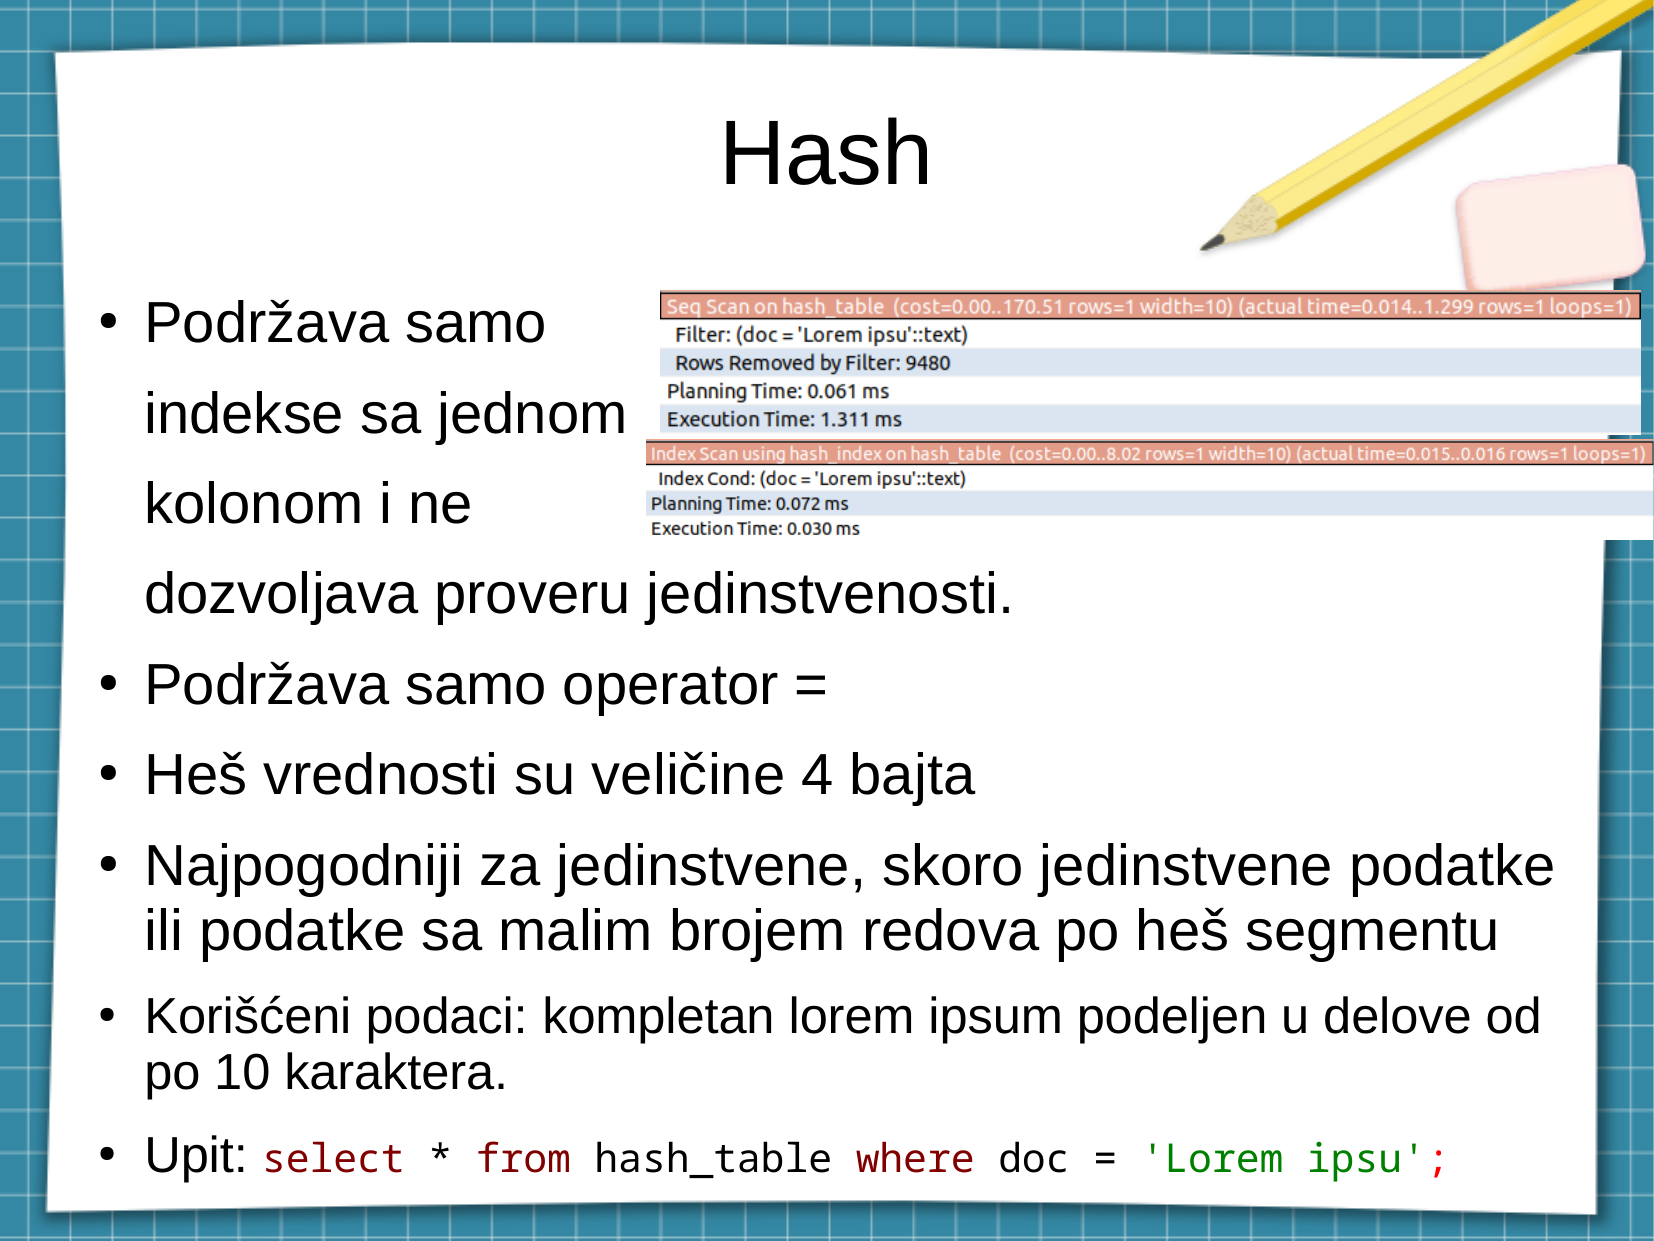

# Hash
Podržava samo
indekse sa jednom
kolonom i ne
dozvoljava proveru jedinstvenosti.
Podržava samo operator =
Heš vrednosti su veličine 4 bajta
Najpogodniji za jedinstvene, skoro jedinstvene podatke ili podatke sa malim brojem redova po heš segmentu
Korišćeni podaci: kompletan lorem ipsum podeljen u delove od po 10 karaktera.
Upit: select * from hash_table where doc = 'Lorem ipsu';